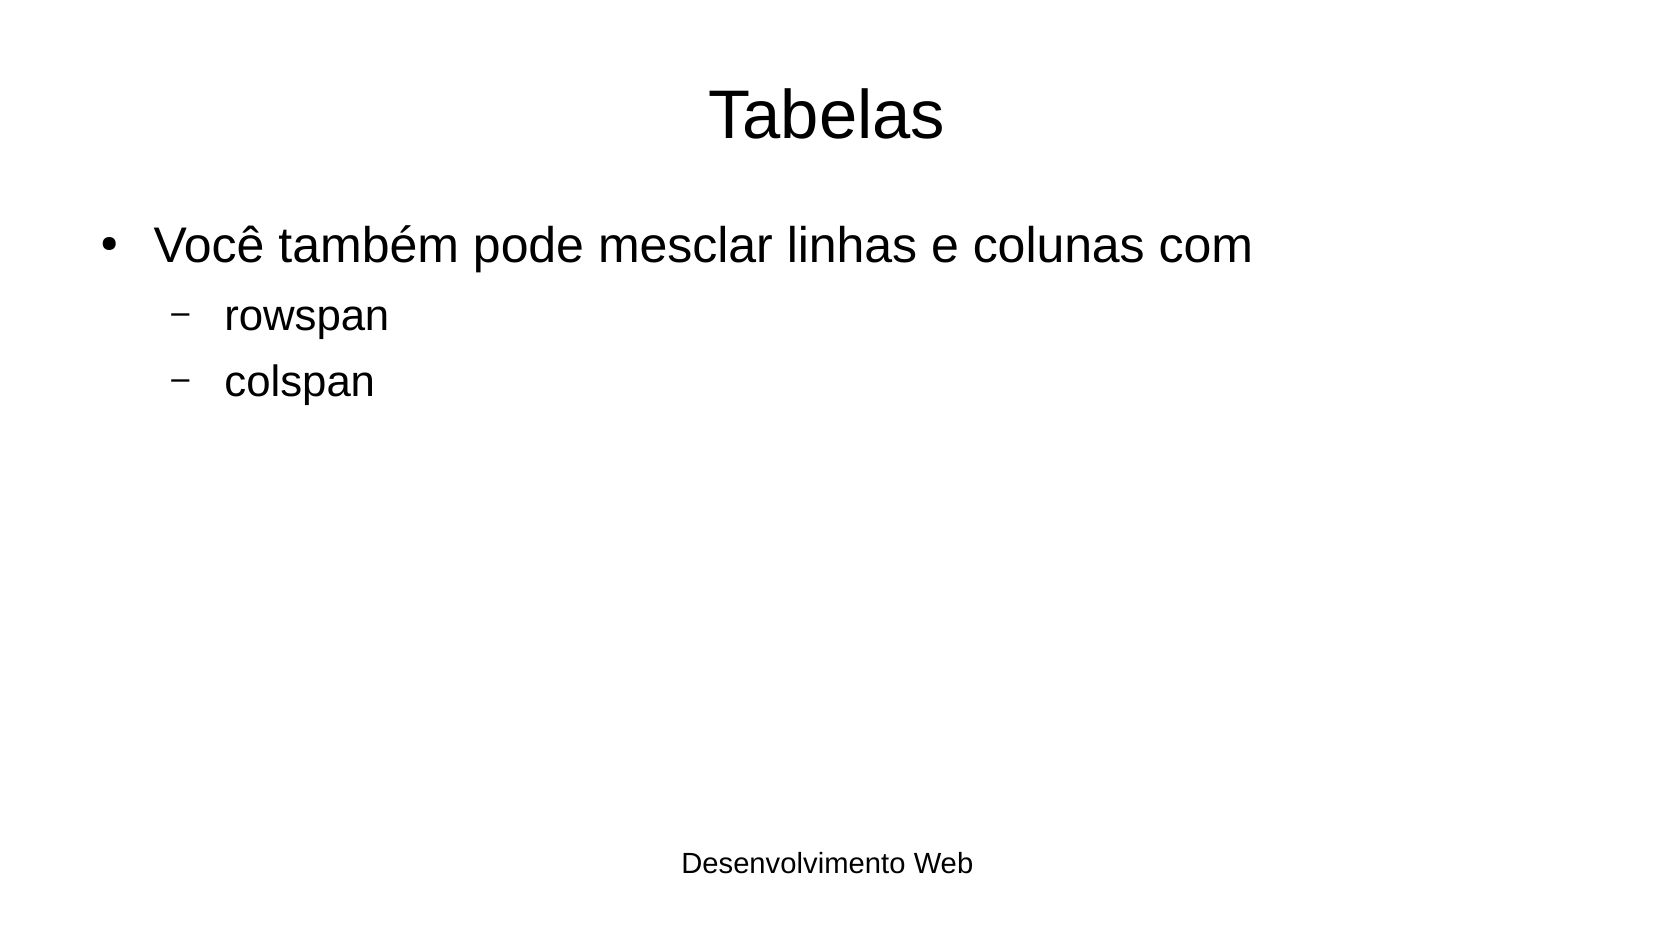

# Tabelas
Você também pode mesclar linhas e colunas com
rowspan
colspan
Desenvolvimento Web